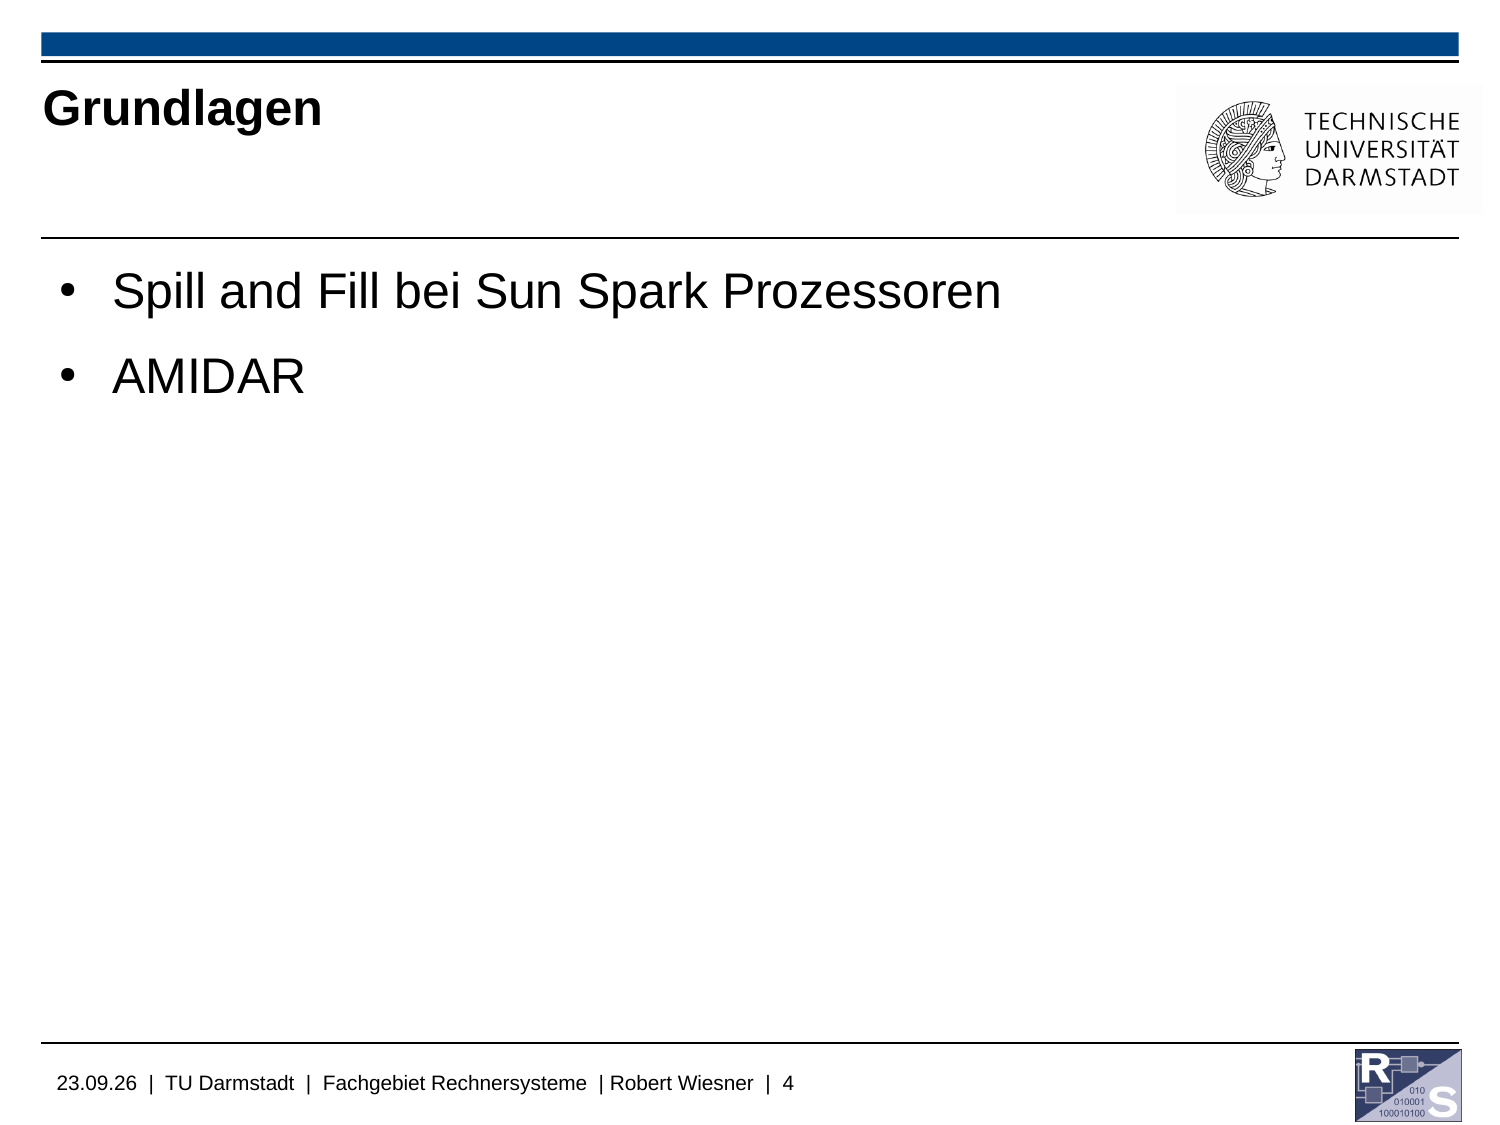

# Grundlagen
Spill and Fill bei Sun Spark Prozessoren
AMIDAR